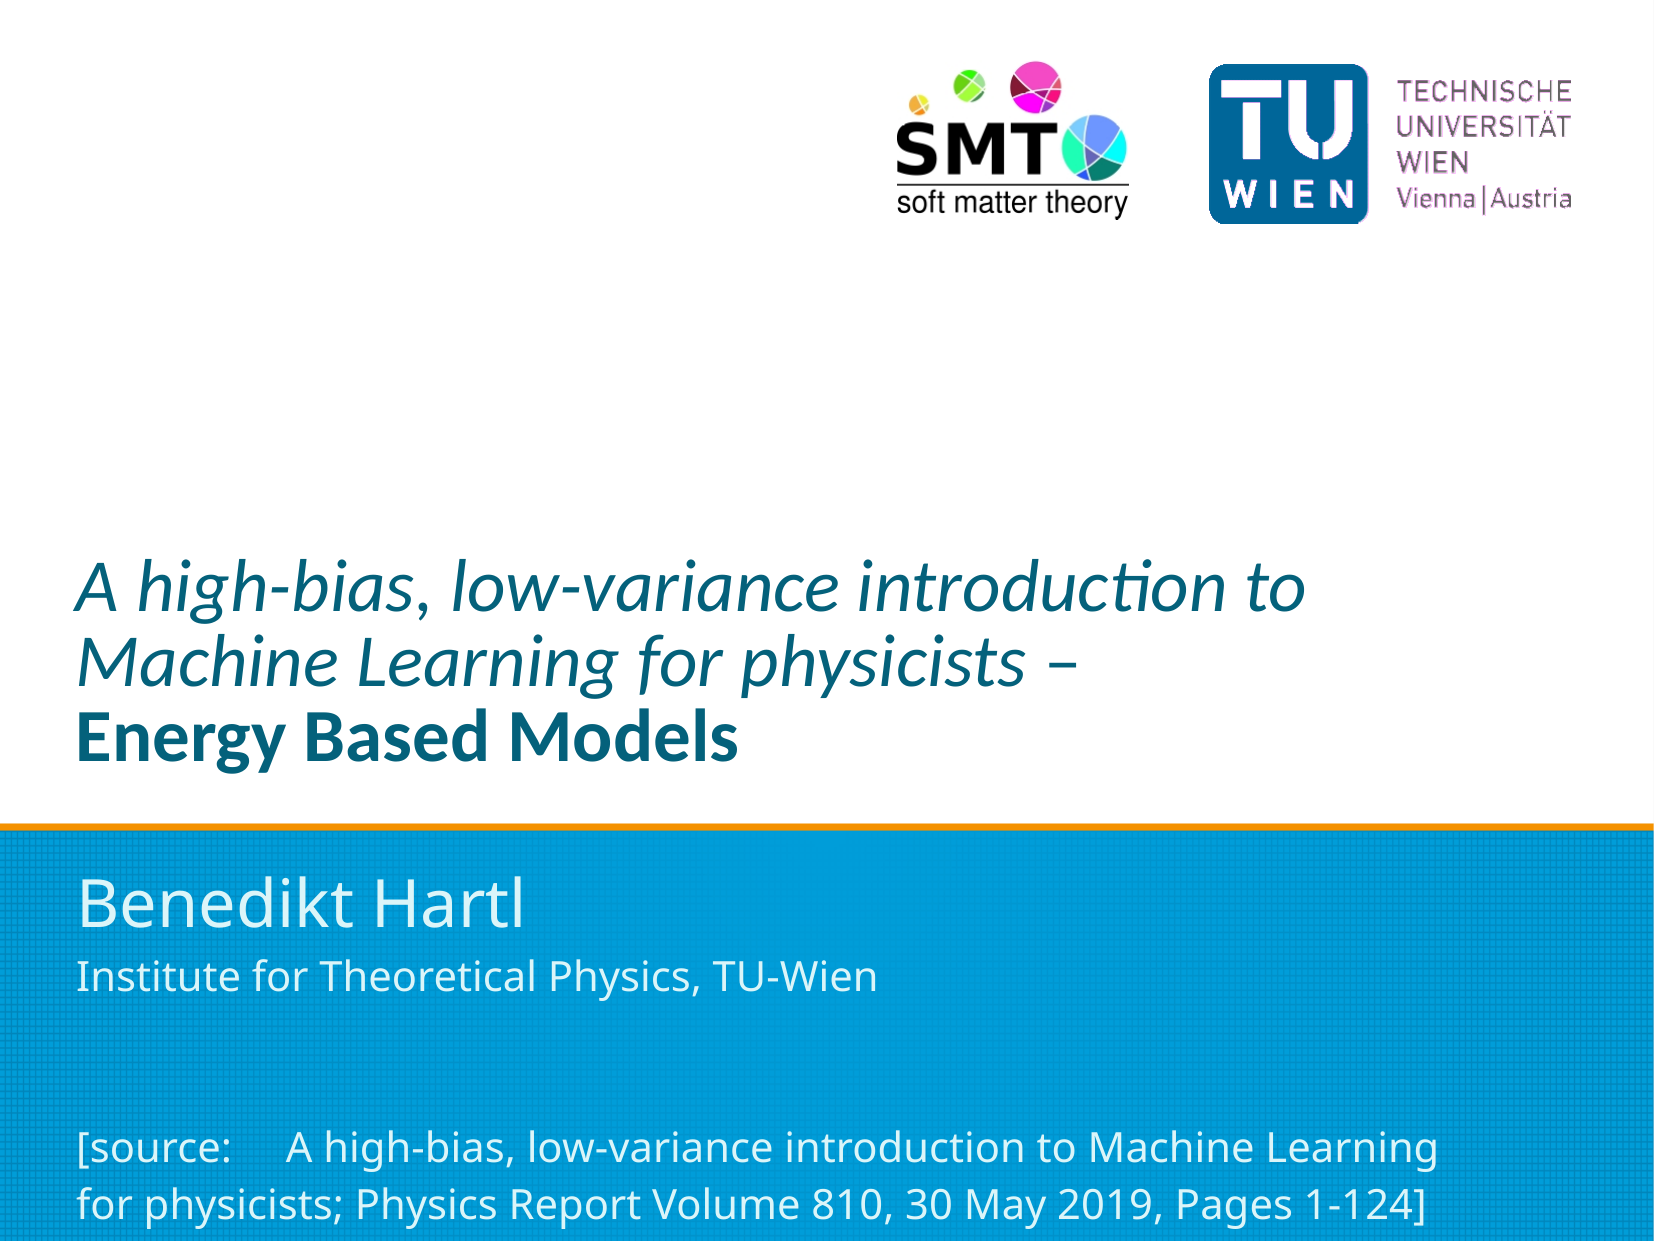

# A high-bias, low-variance introduction to Machine Learning for physicists – Energy Based Models
Benedikt Hartl
Institute for Theoretical Physics, TU-Wien
[source: A high-bias, low-variance introduction to Machine Learning
for physicists; Physics Report Volume 810, 30 May 2019, Pages 1-124]